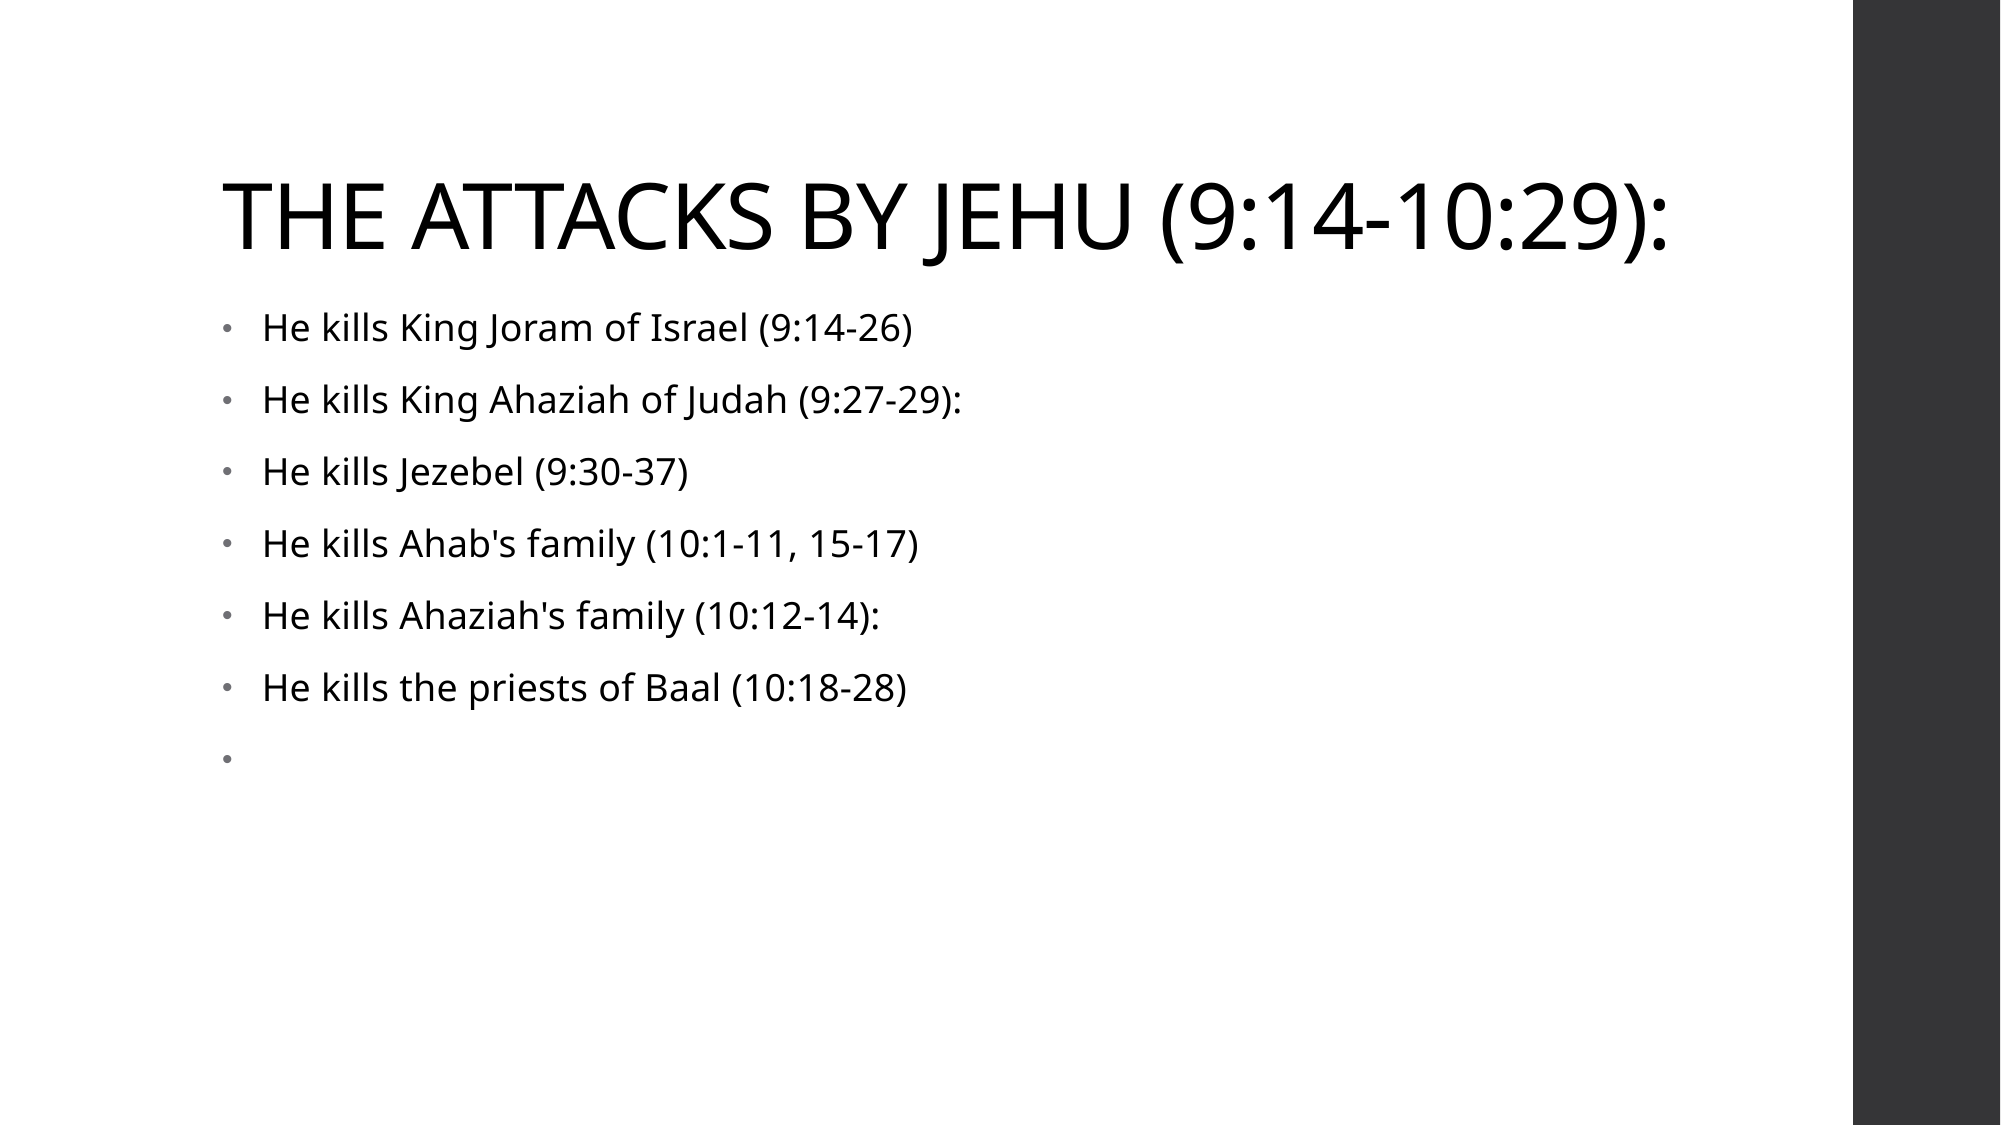

# THE ATTACKS BY JEHU (9:14-10:29):
 He kills King Joram of Israel (9:14-26)
 He kills King Ahaziah of Judah (9:27-29):
 He kills Jezebel (9:30-37)
 He kills Ahab's family (10:1-11, 15-17)
 He kills Ahaziah's family (10:12-14):
 He kills the priests of Baal (10:18-28)